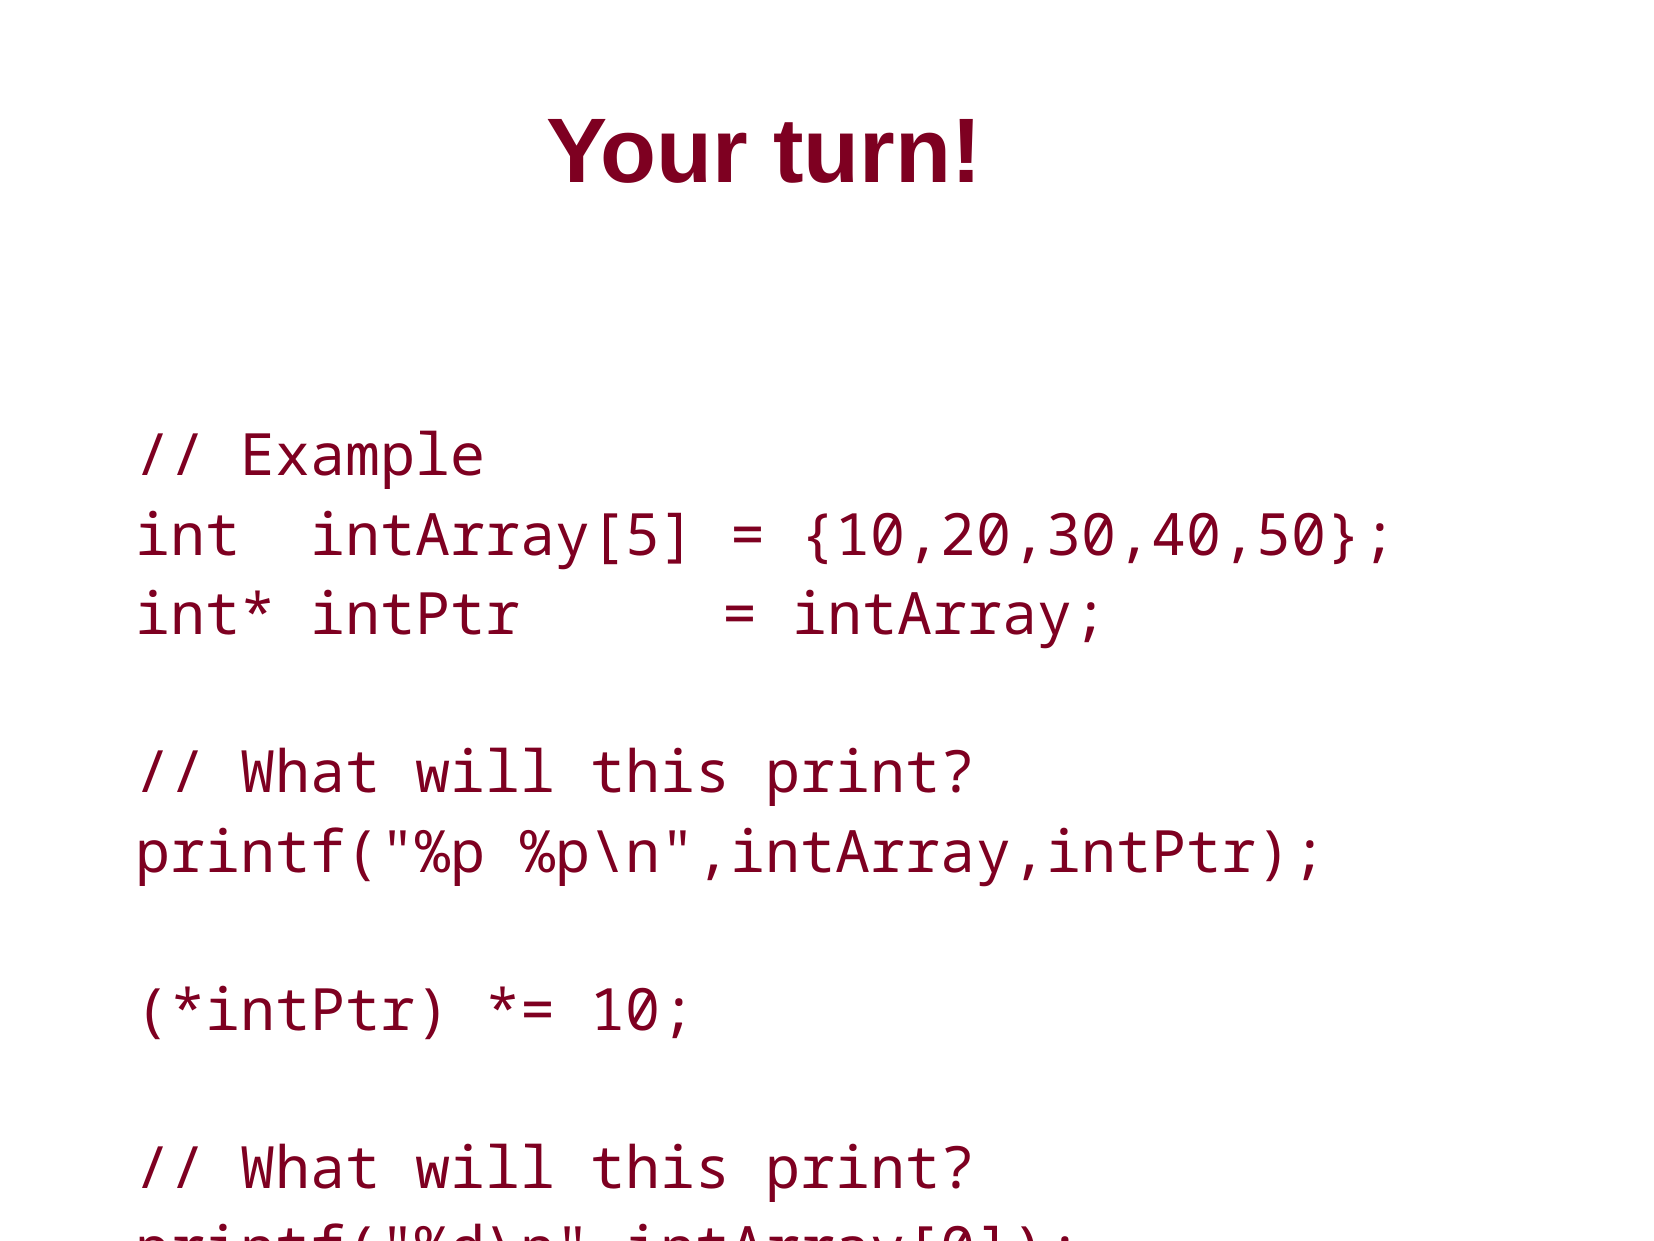

# Your turn!
// Example
int intArray[5] = {10,20,30,40,50};
int* intPtr		 = intArray;
// What will this print?
printf("%p %p\n",intArray,intPtr);
(*intPtr) *= 10;
// What will this print?
printf("%d\n",intArray[0]);